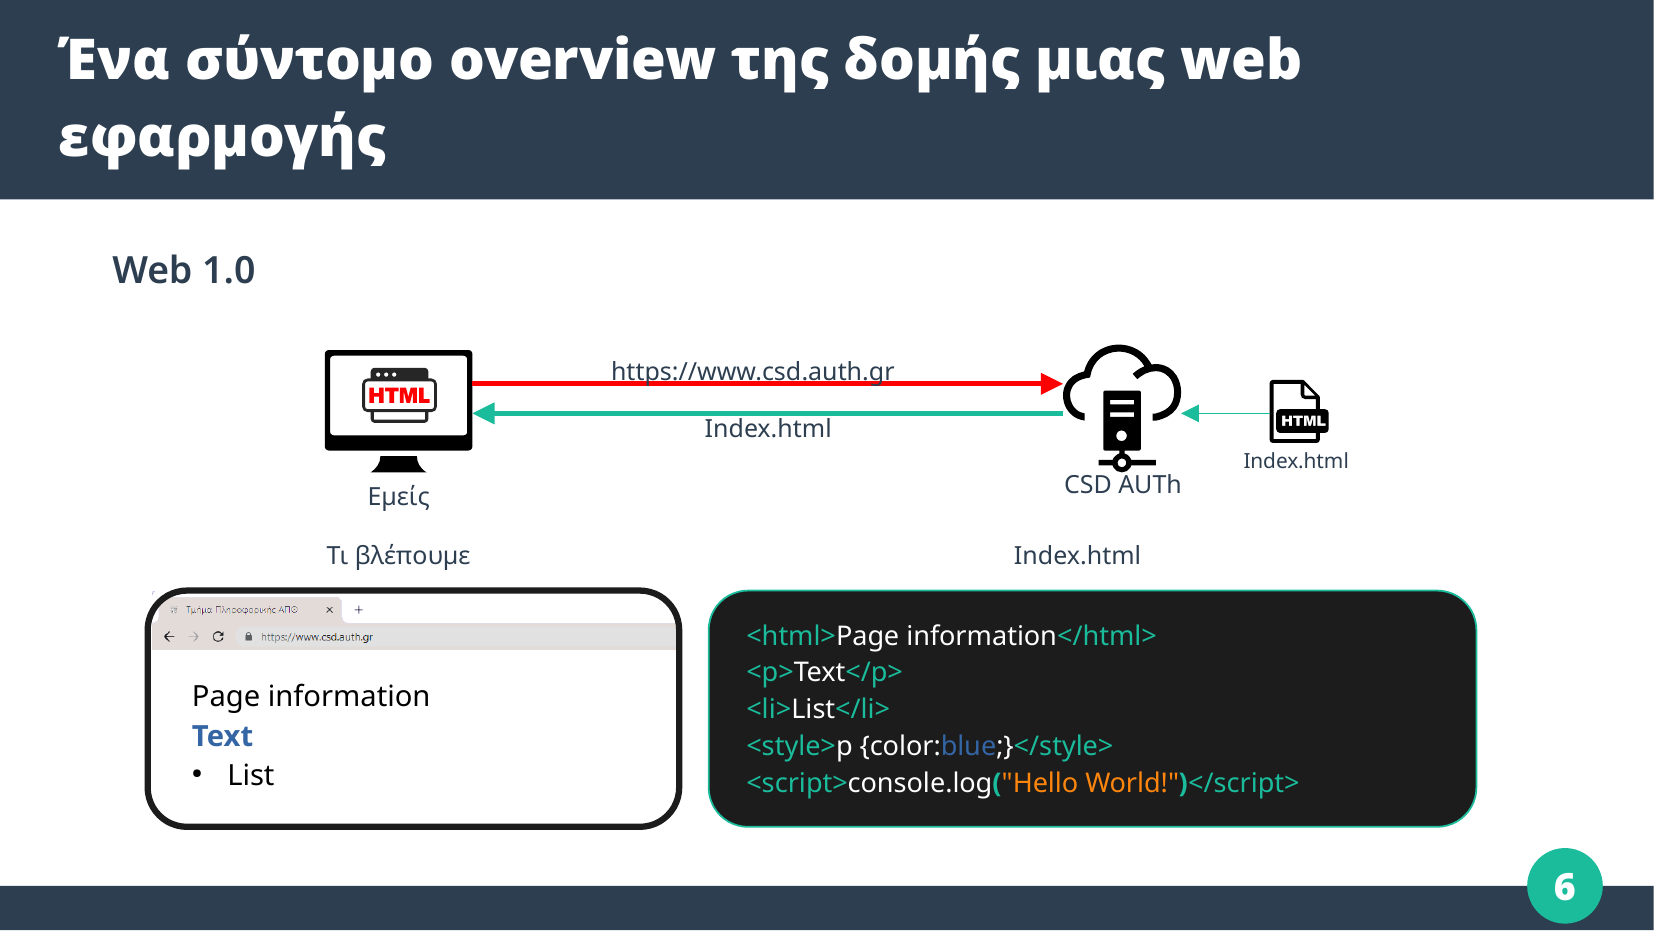

# Ένα σύντομο overview της δομής μιας web εφαρμογής
Web 1.0
https://www.csd.auth.gr
Index.html
Index.html
CSD AUTh
Εμείς
Τι βλέπουμε
Index.html
<html>Page information</html>
<p>Text</p>
<li>List</li>
<style>p {color:blue;}</style>
<script>console.log("Hello World!")</script>
Page information
Text
List